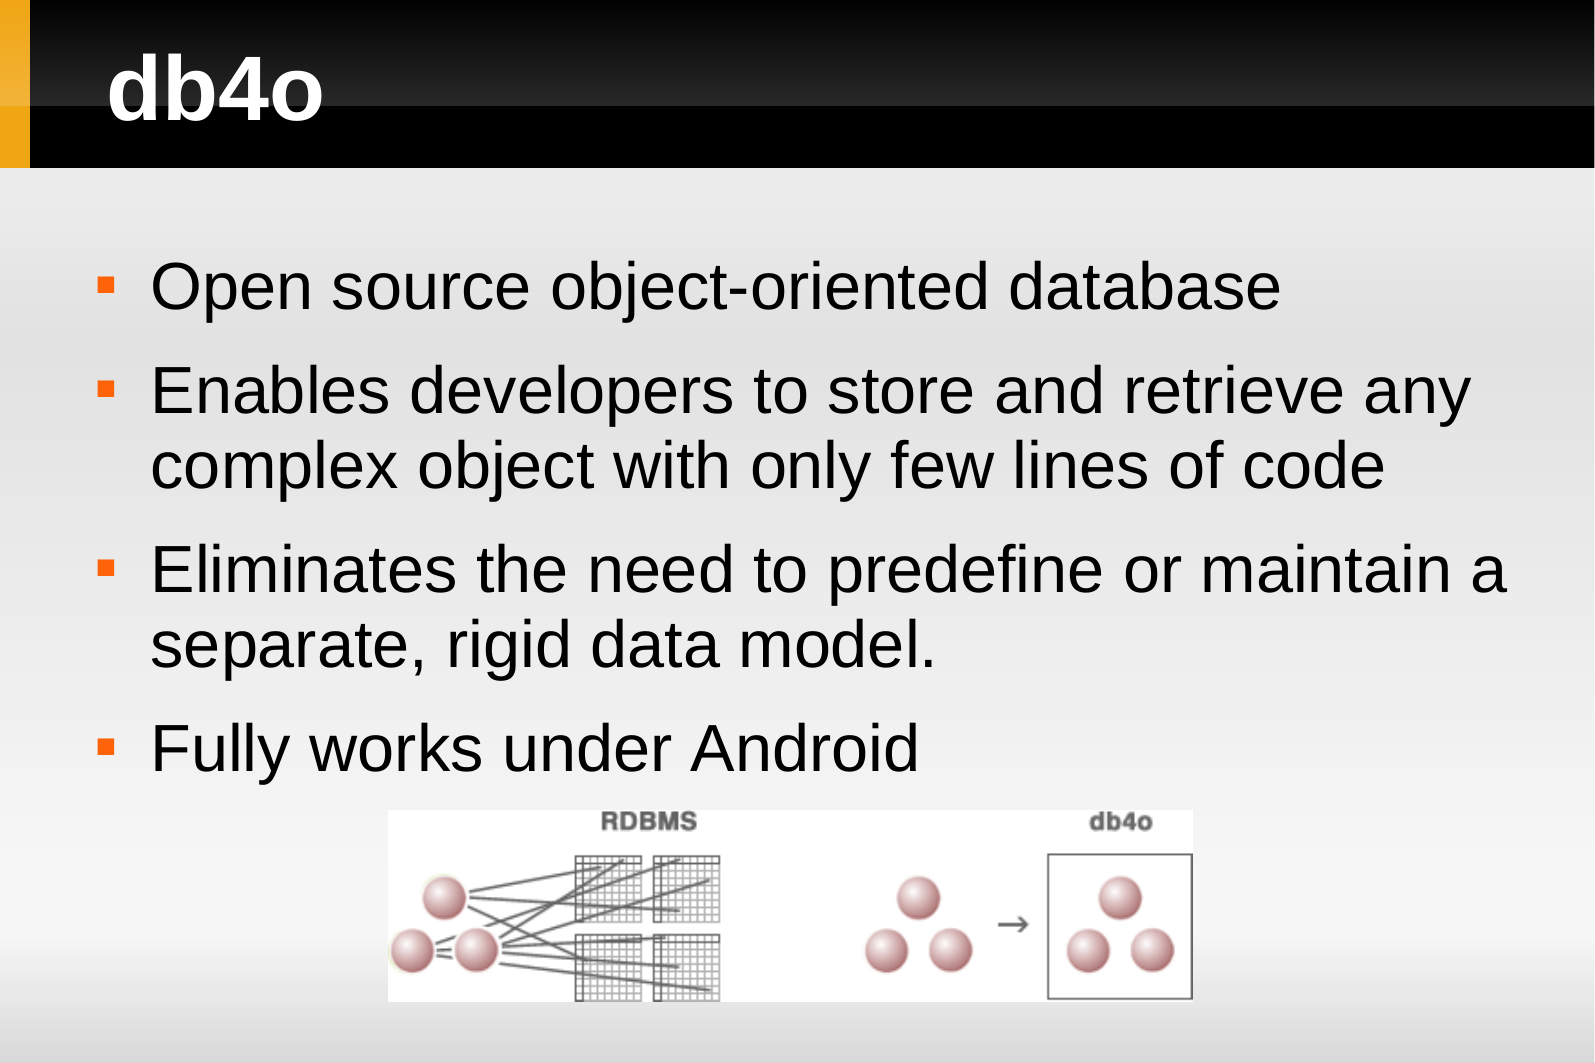

# db4o
Open source object-oriented database
Enables developers to store and retrieve any complex object with only few lines of code
Eliminates the need to predefine or maintain a separate, rigid data model.
Fully works under Android